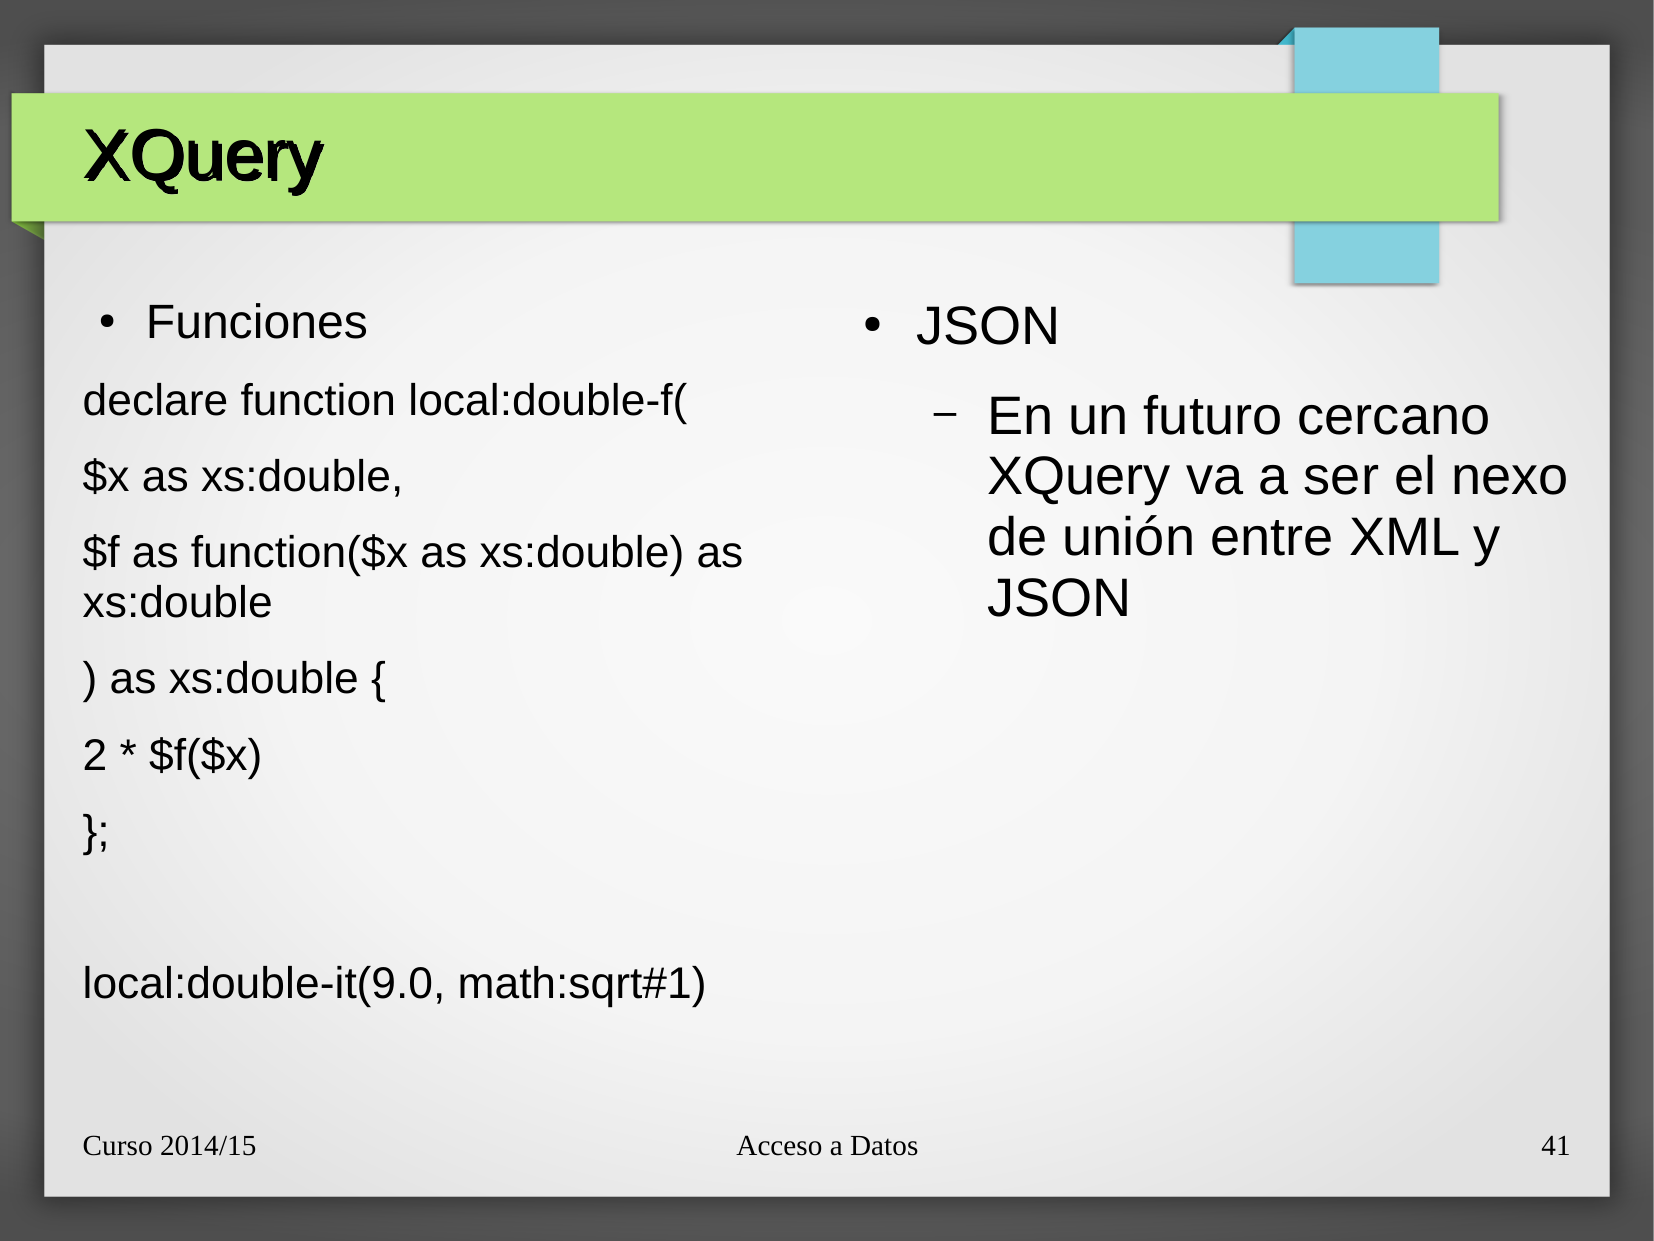

# XQuery
Funciones
declare function local:double-f(
$x as xs:double,
$f as function($x as xs:double) as xs:double
) as xs:double {
2 * $f($x)
};
local:double-it(9.0, math:sqrt#1)
JSON
En un futuro cercano XQuery va a ser el nexo de unión entre XML y JSON
Curso 2014/15
Acceso a Datos
41